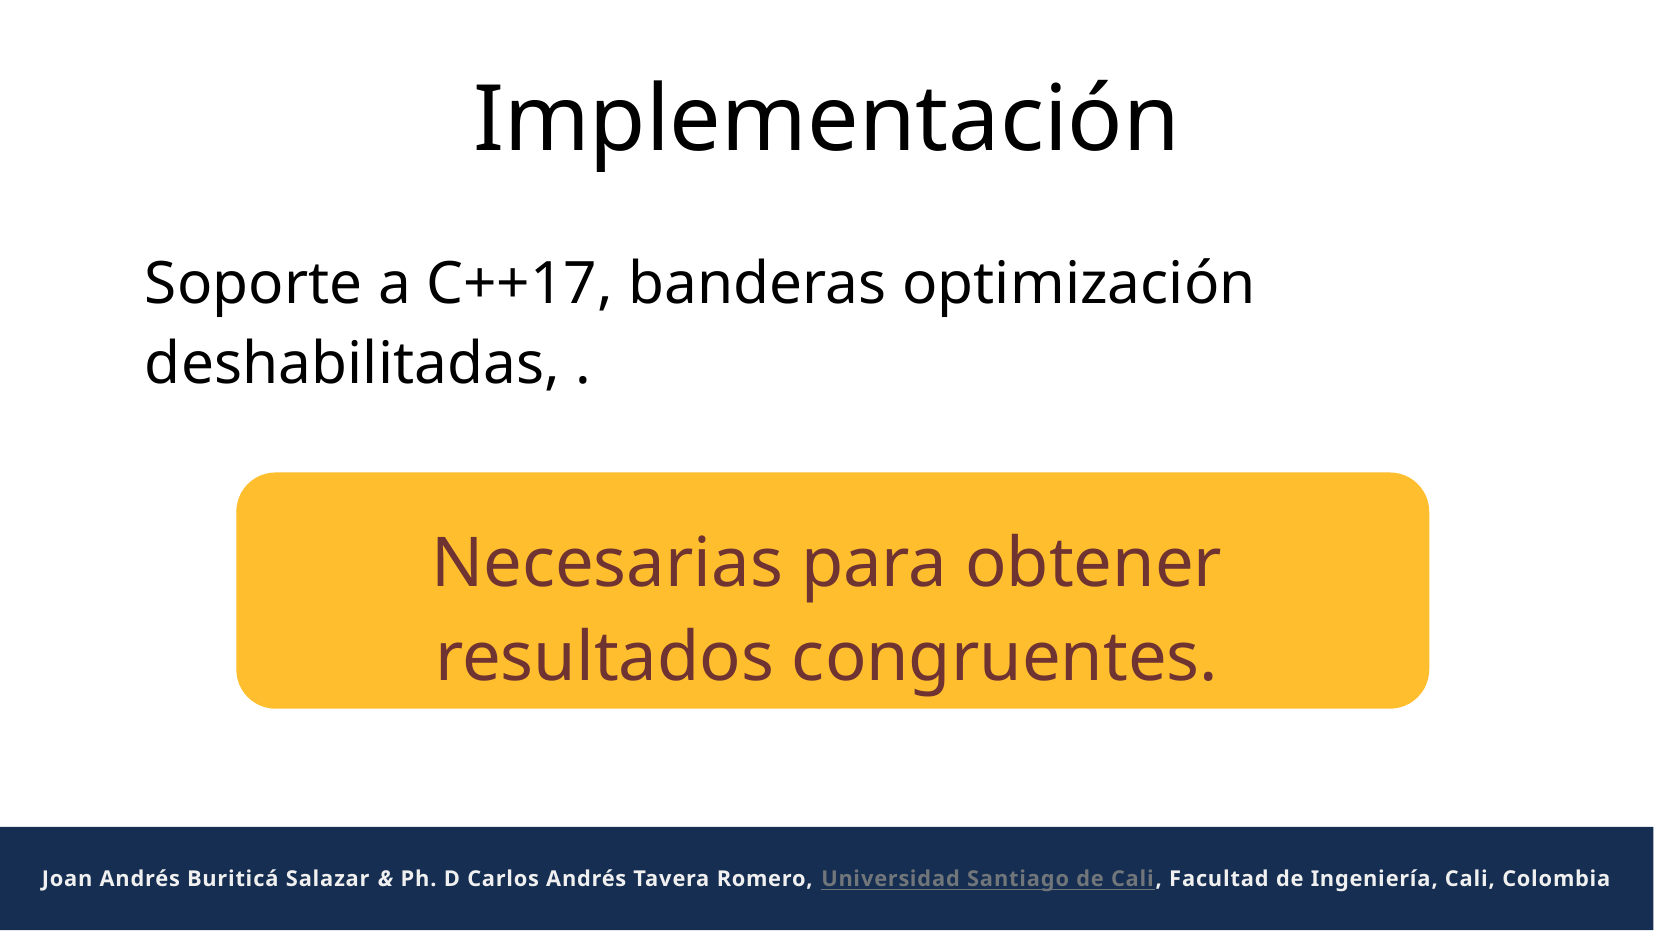

# Implementación
Soporte a C++17, banderas optimización deshabilitadas, .
Necesarias para obtener resultados congruentes.